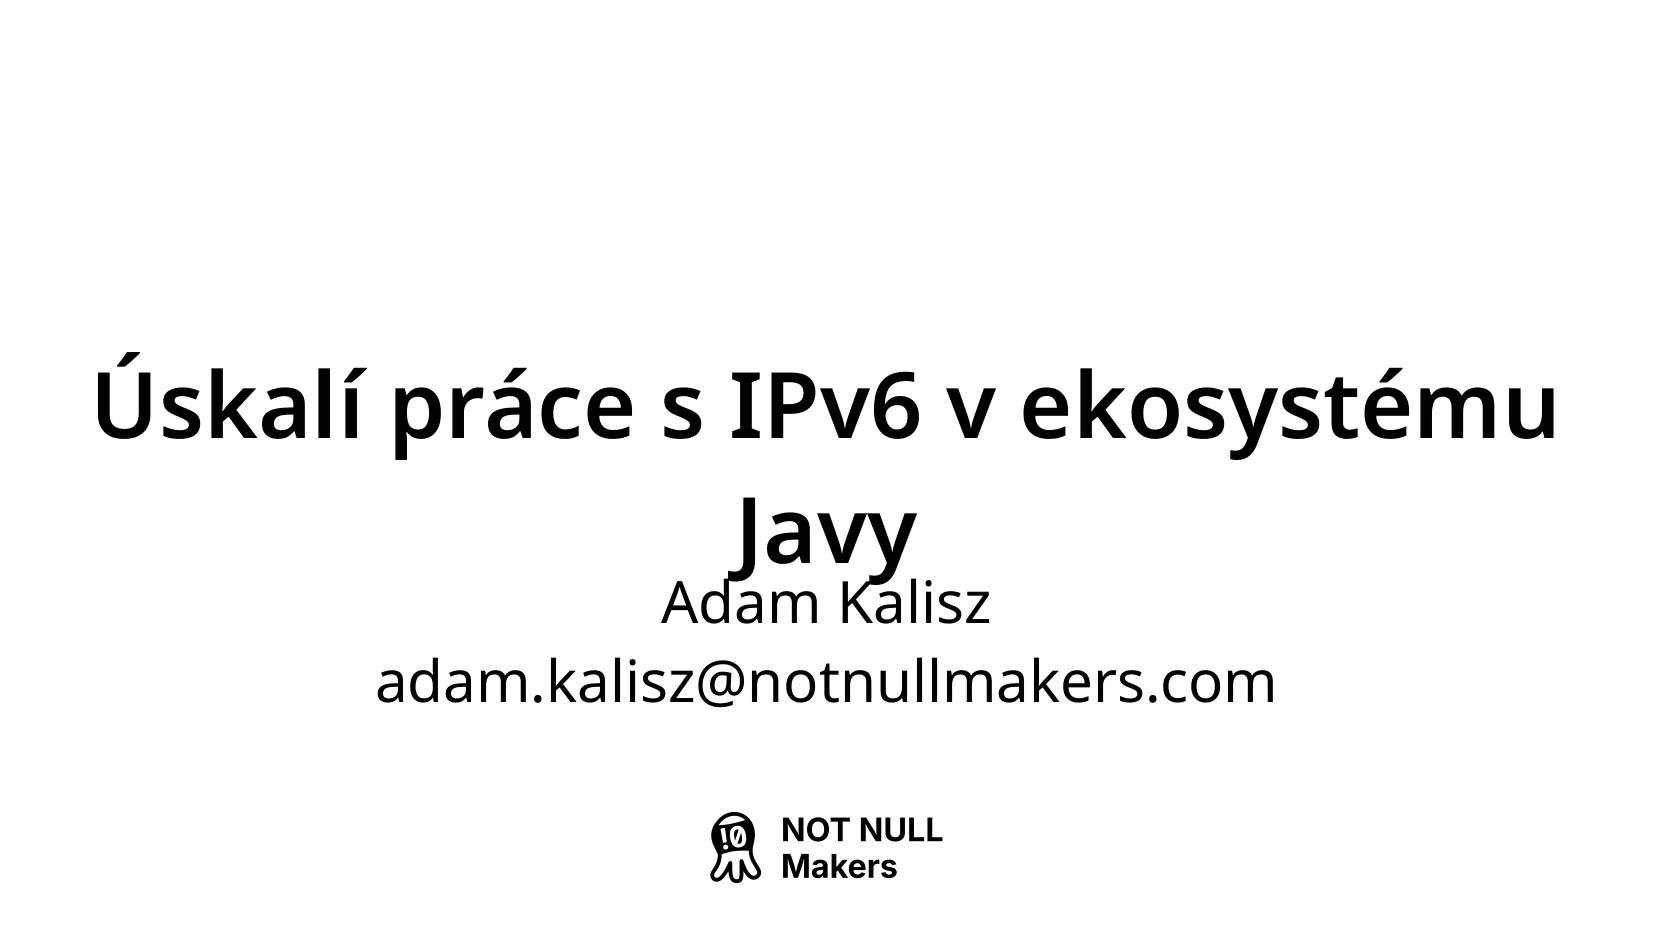

# Úskalí práce s IPv6 v ekosystému Javy
Adam Kalisz
adam.kalisz@notnullmakers.com